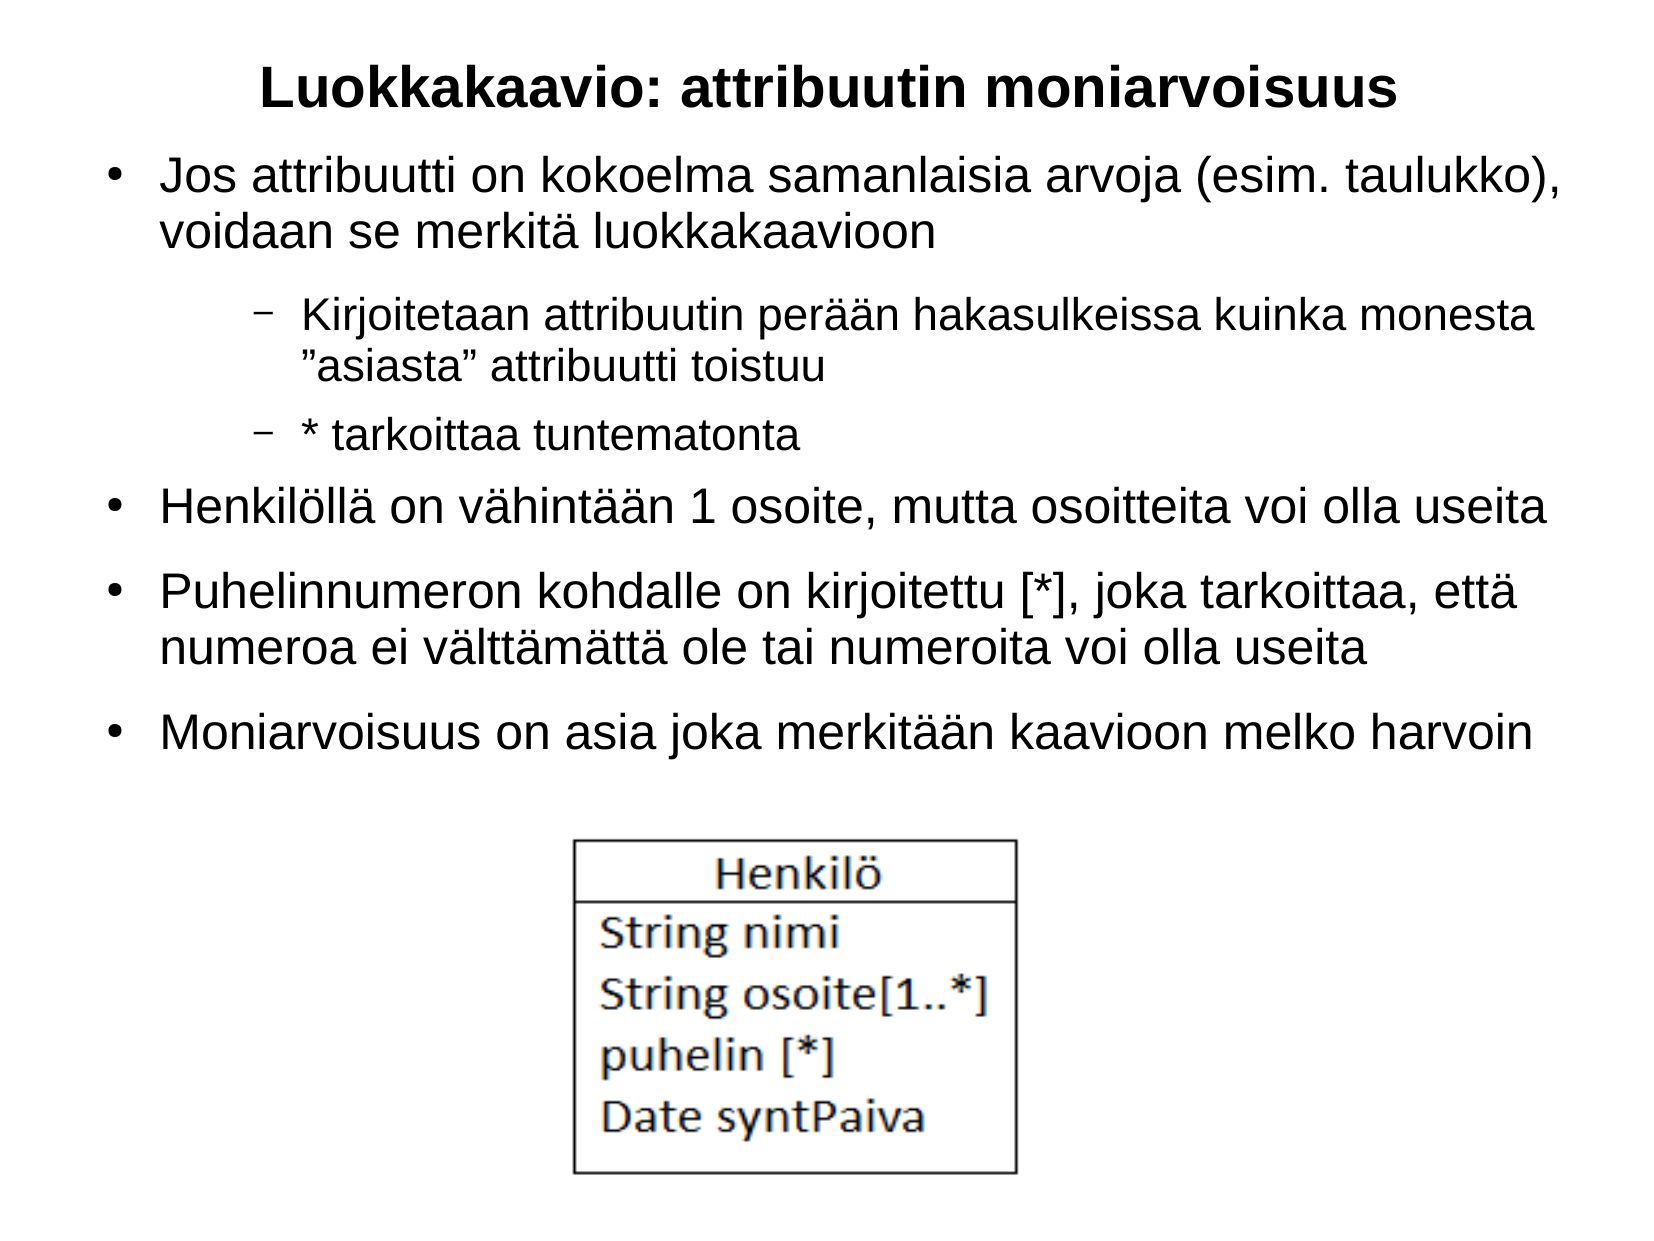

# Luokkakaavio: attribuutin moniarvoisuus
Jos attribuutti on kokoelma samanlaisia arvoja (esim. taulukko), voidaan se merkitä luokkakaavioon
Kirjoitetaan attribuutin perään hakasulkeissa kuinka monesta ”asiasta” attribuutti toistuu
* tarkoittaa tuntematonta
Henkilöllä on vähintään 1 osoite, mutta osoitteita voi olla useita
Puhelinnumeron kohdalle on kirjoitettu [*], joka tarkoittaa, että numeroa ei välttämättä ole tai numeroita voi olla useita
Moniarvoisuus on asia joka merkitään kaavioon melko harvoin